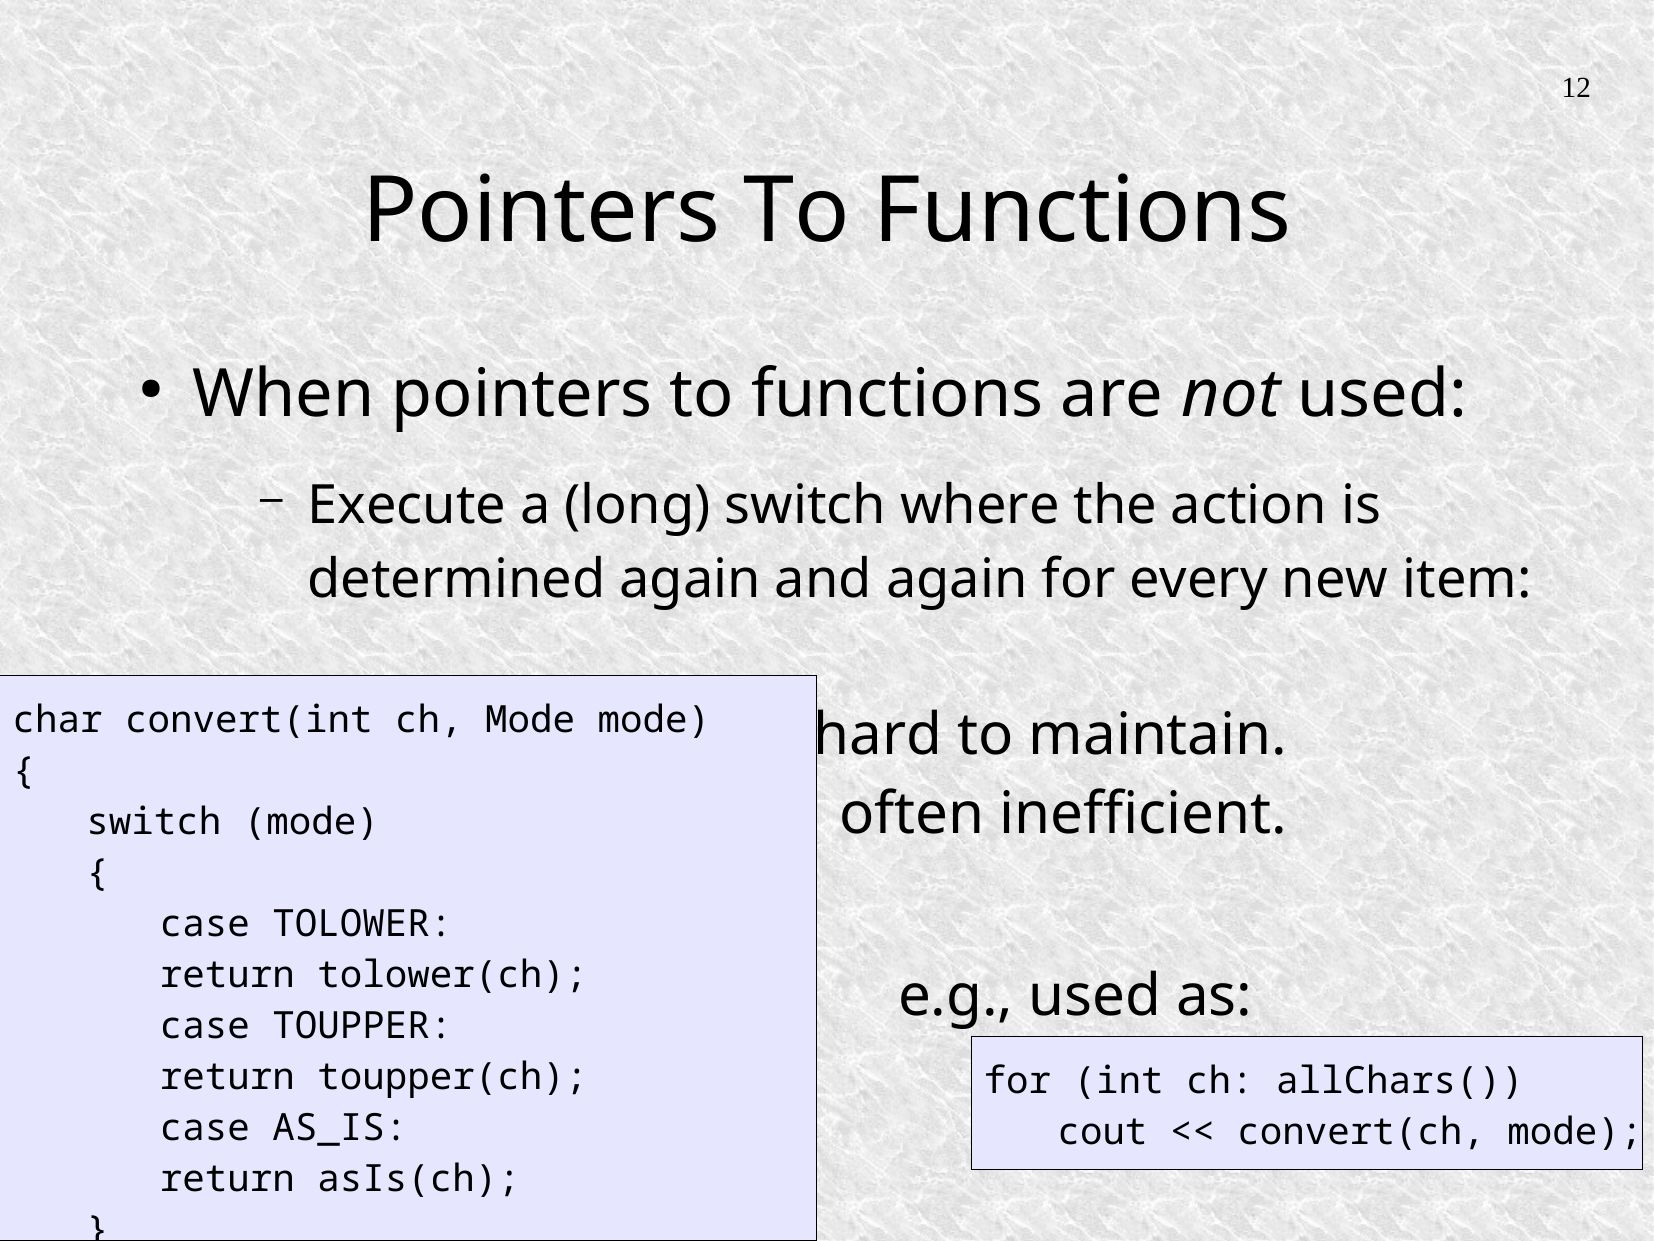

12
# Pointers To Functions
When pointers to functions are not used:
Execute a (long) switch where the action is determined again and again for every new item:
					 hard to maintain.
							 often inefficient.
								e.g., used as:
char convert(int ch, Mode mode)
{
	switch (mode)
	{
		case TOLOWER:
		return tolower(ch);
		case TOUPPER:
		return toupper(ch);
		case AS_IS:
		return asIs(ch);
	}
}
for (int ch: allChars())
	cout << convert(ch, mode);